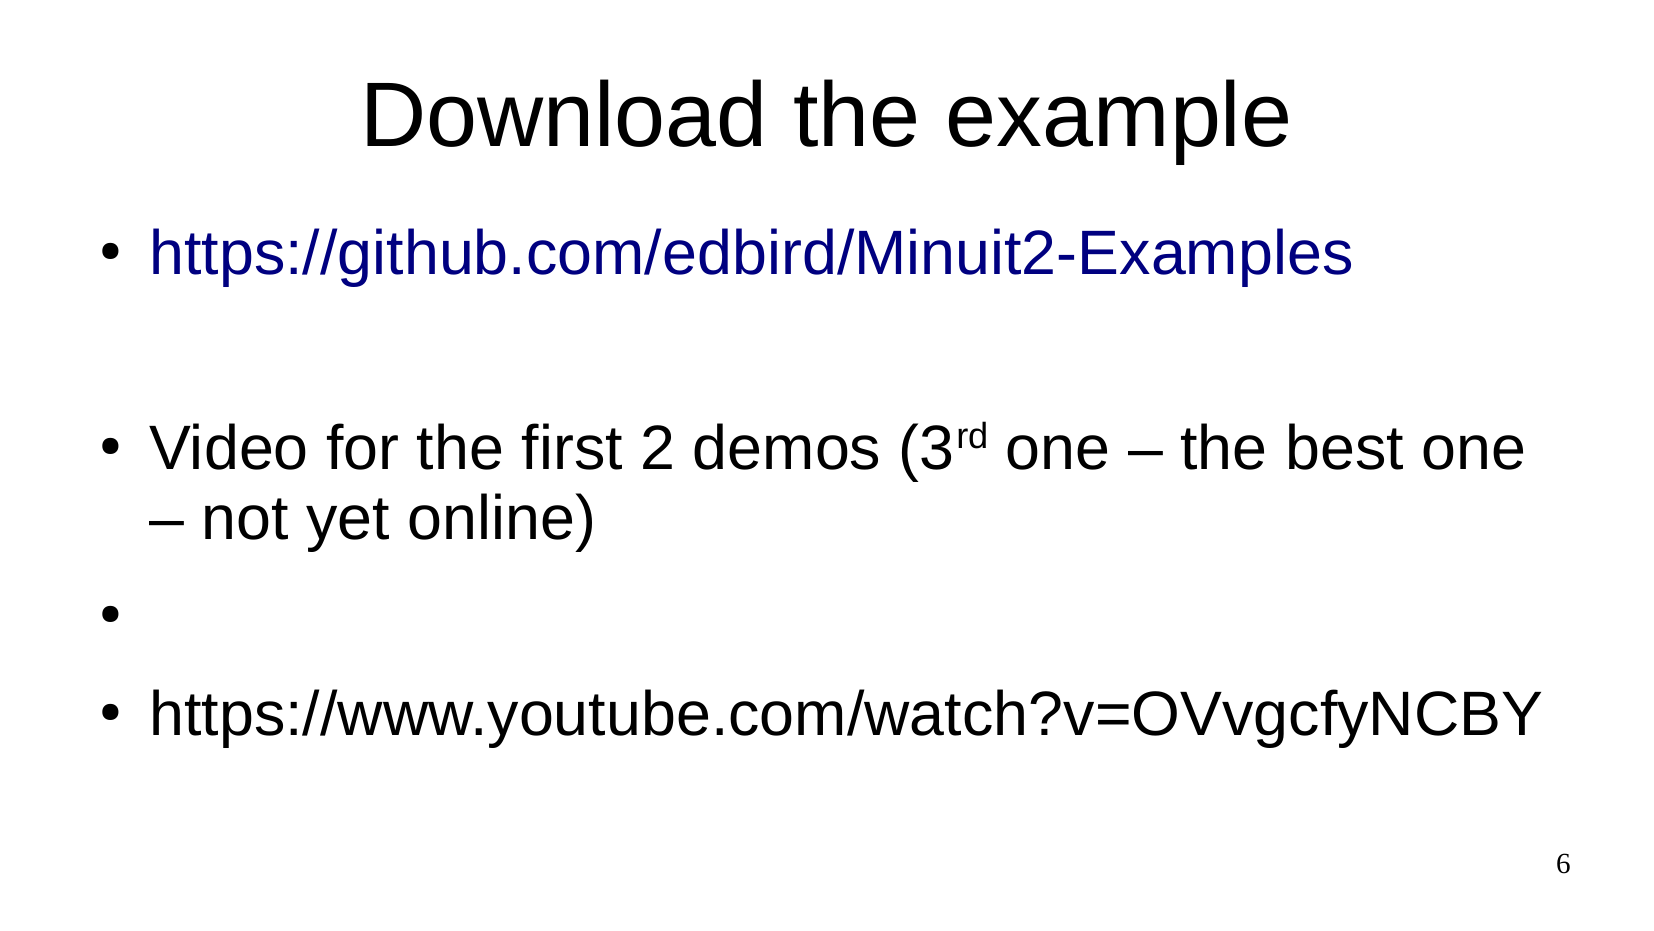

# Download the example
https://github.com/edbird/Minuit2-Examples
Video for the first 2 demos (3rd one – the best one – not yet online)
https://www.youtube.com/watch?v=OVvgcfyNCBY
6